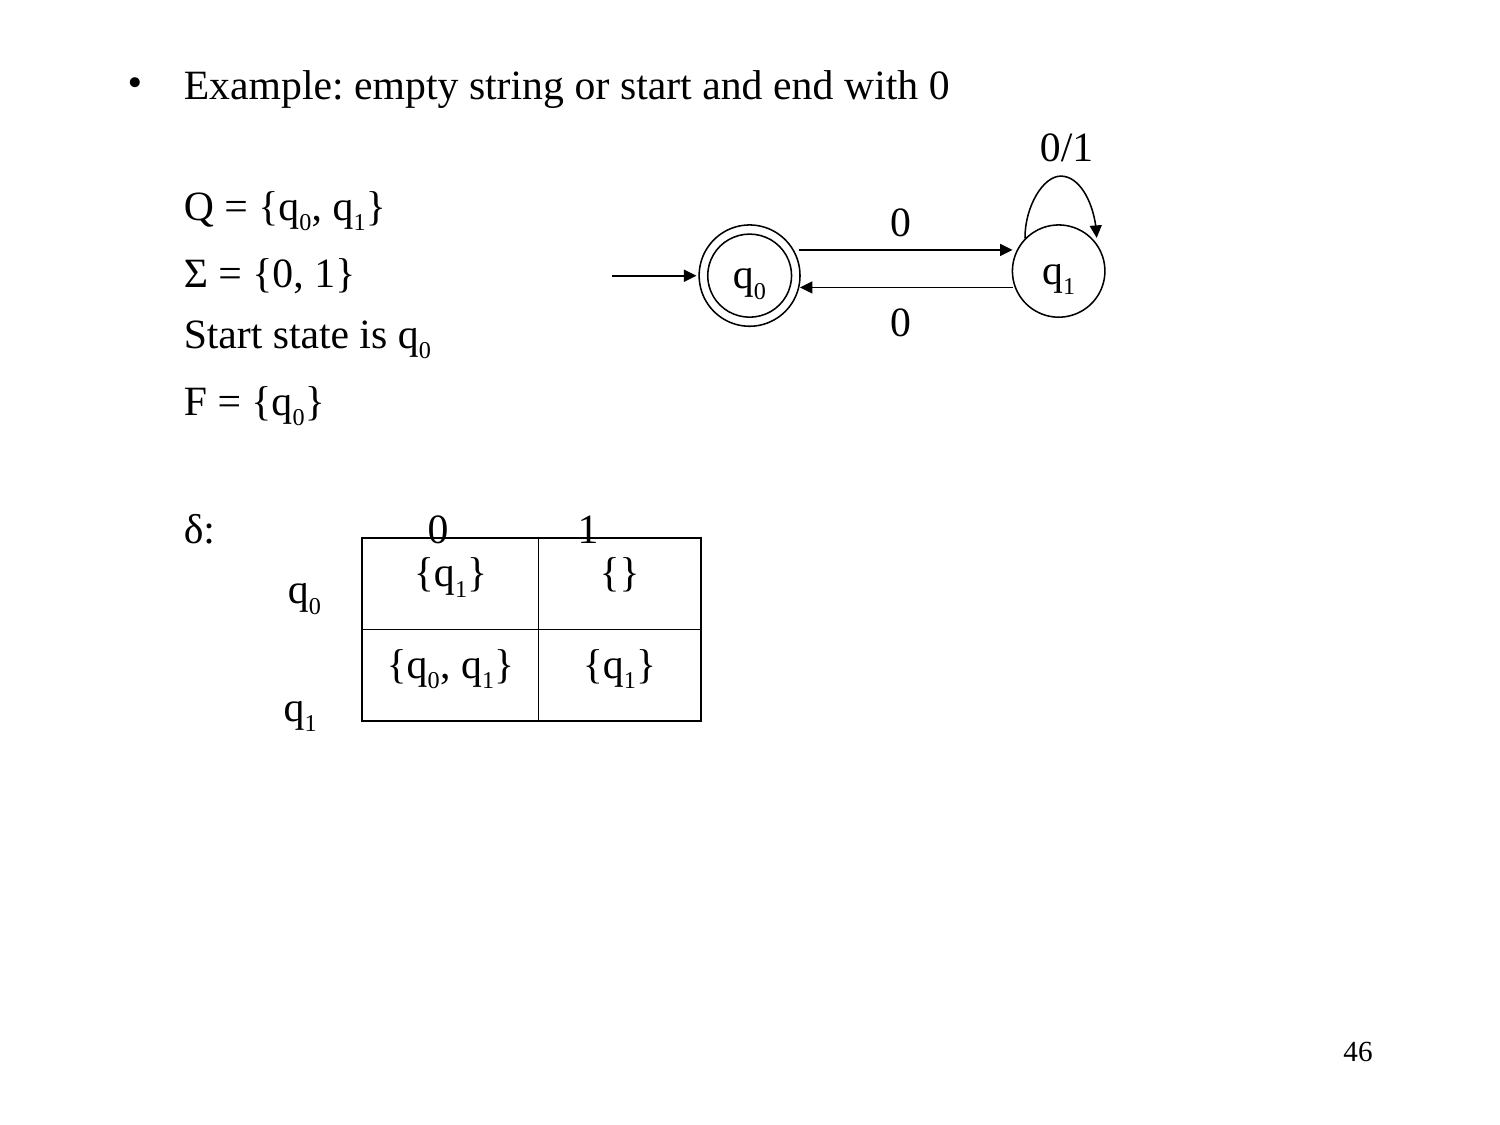

# Example: empty string or start and end with 0
	Q = {q0, q1}
	Σ = {0, 1}
	Start state is q0
	F = {q0}
	δ:		0	1
		 q0
		 q1
0/1
0
q0
q1
0
| {q1} | {} |
| --- | --- |
| {q0, q1} | {q1} |